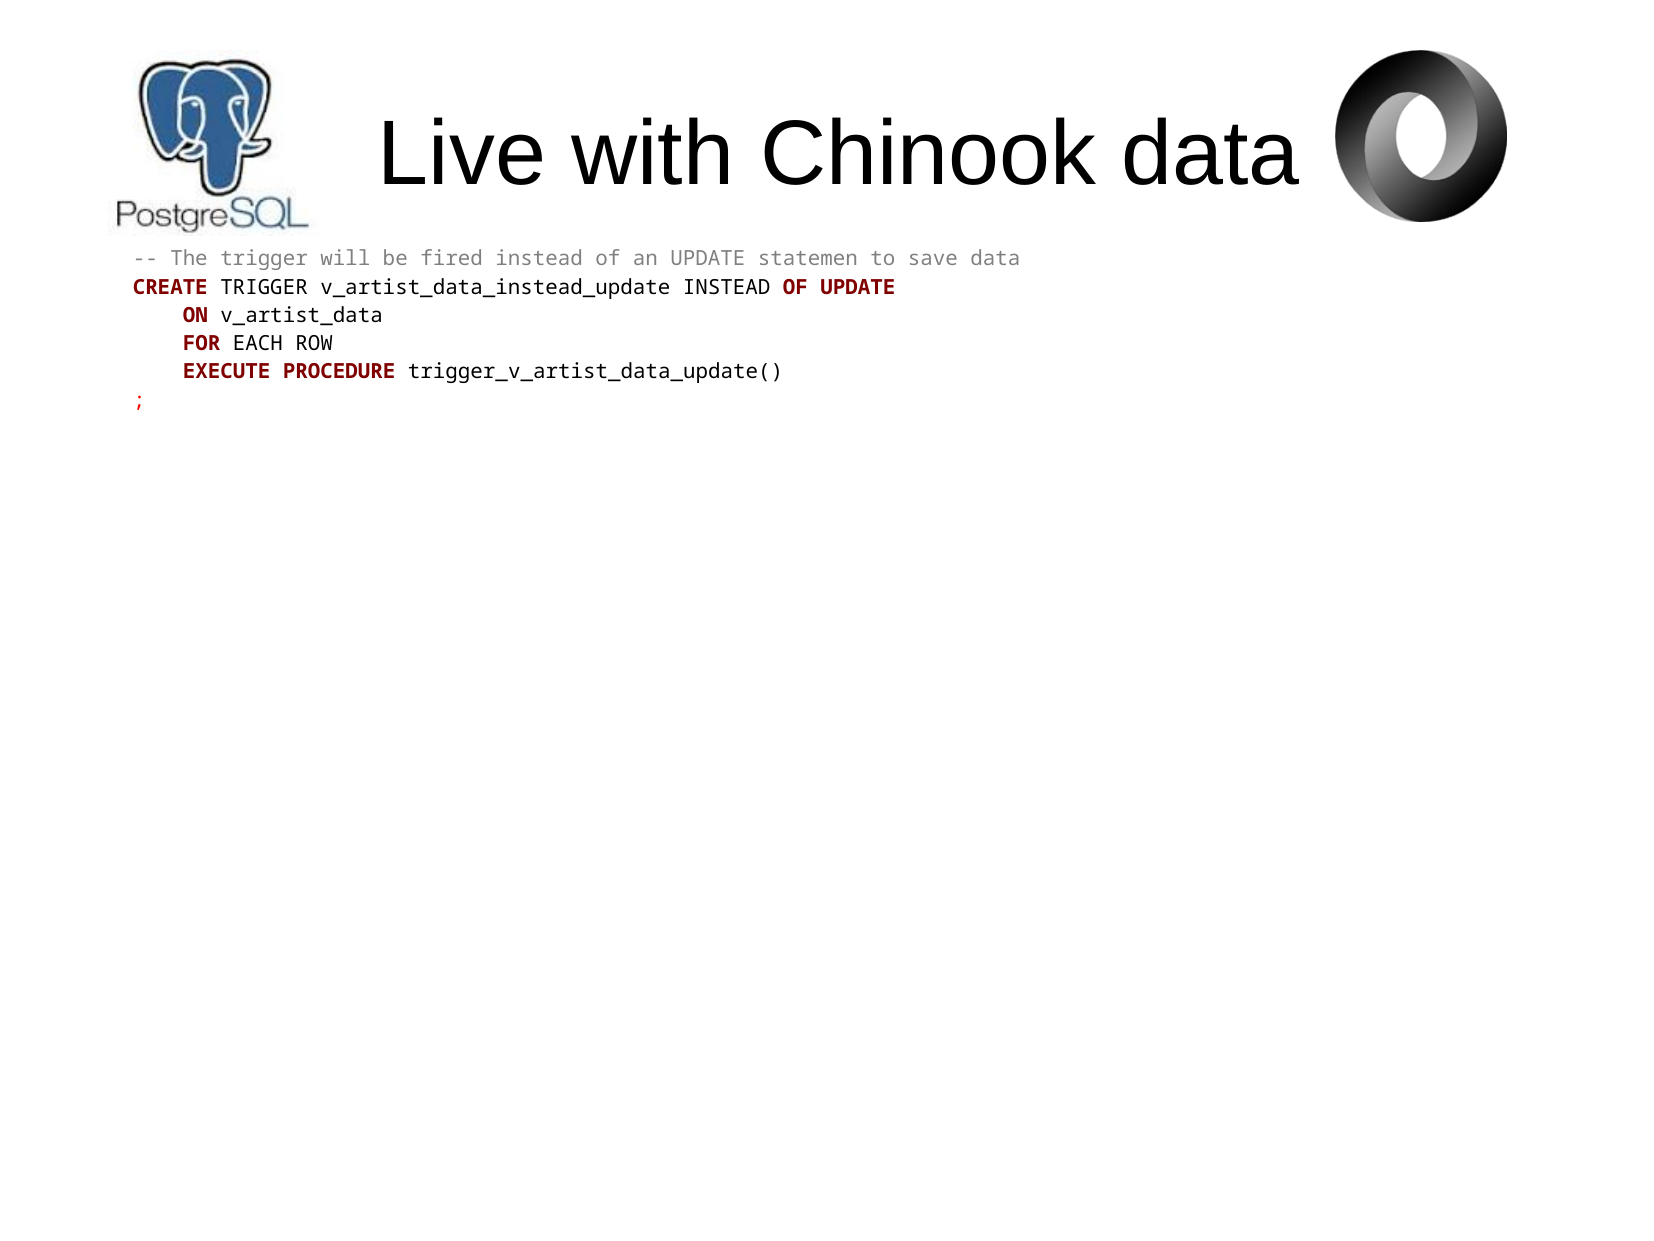

# Live with Chinook data
-- The trigger will be fired instead of an UPDATE statemen to save data
CREATE TRIGGER v_artist_data_instead_update INSTEAD OF UPDATE
 ON v_artist_data
 FOR EACH ROW
 EXECUTE PROCEDURE trigger_v_artist_data_update()
;